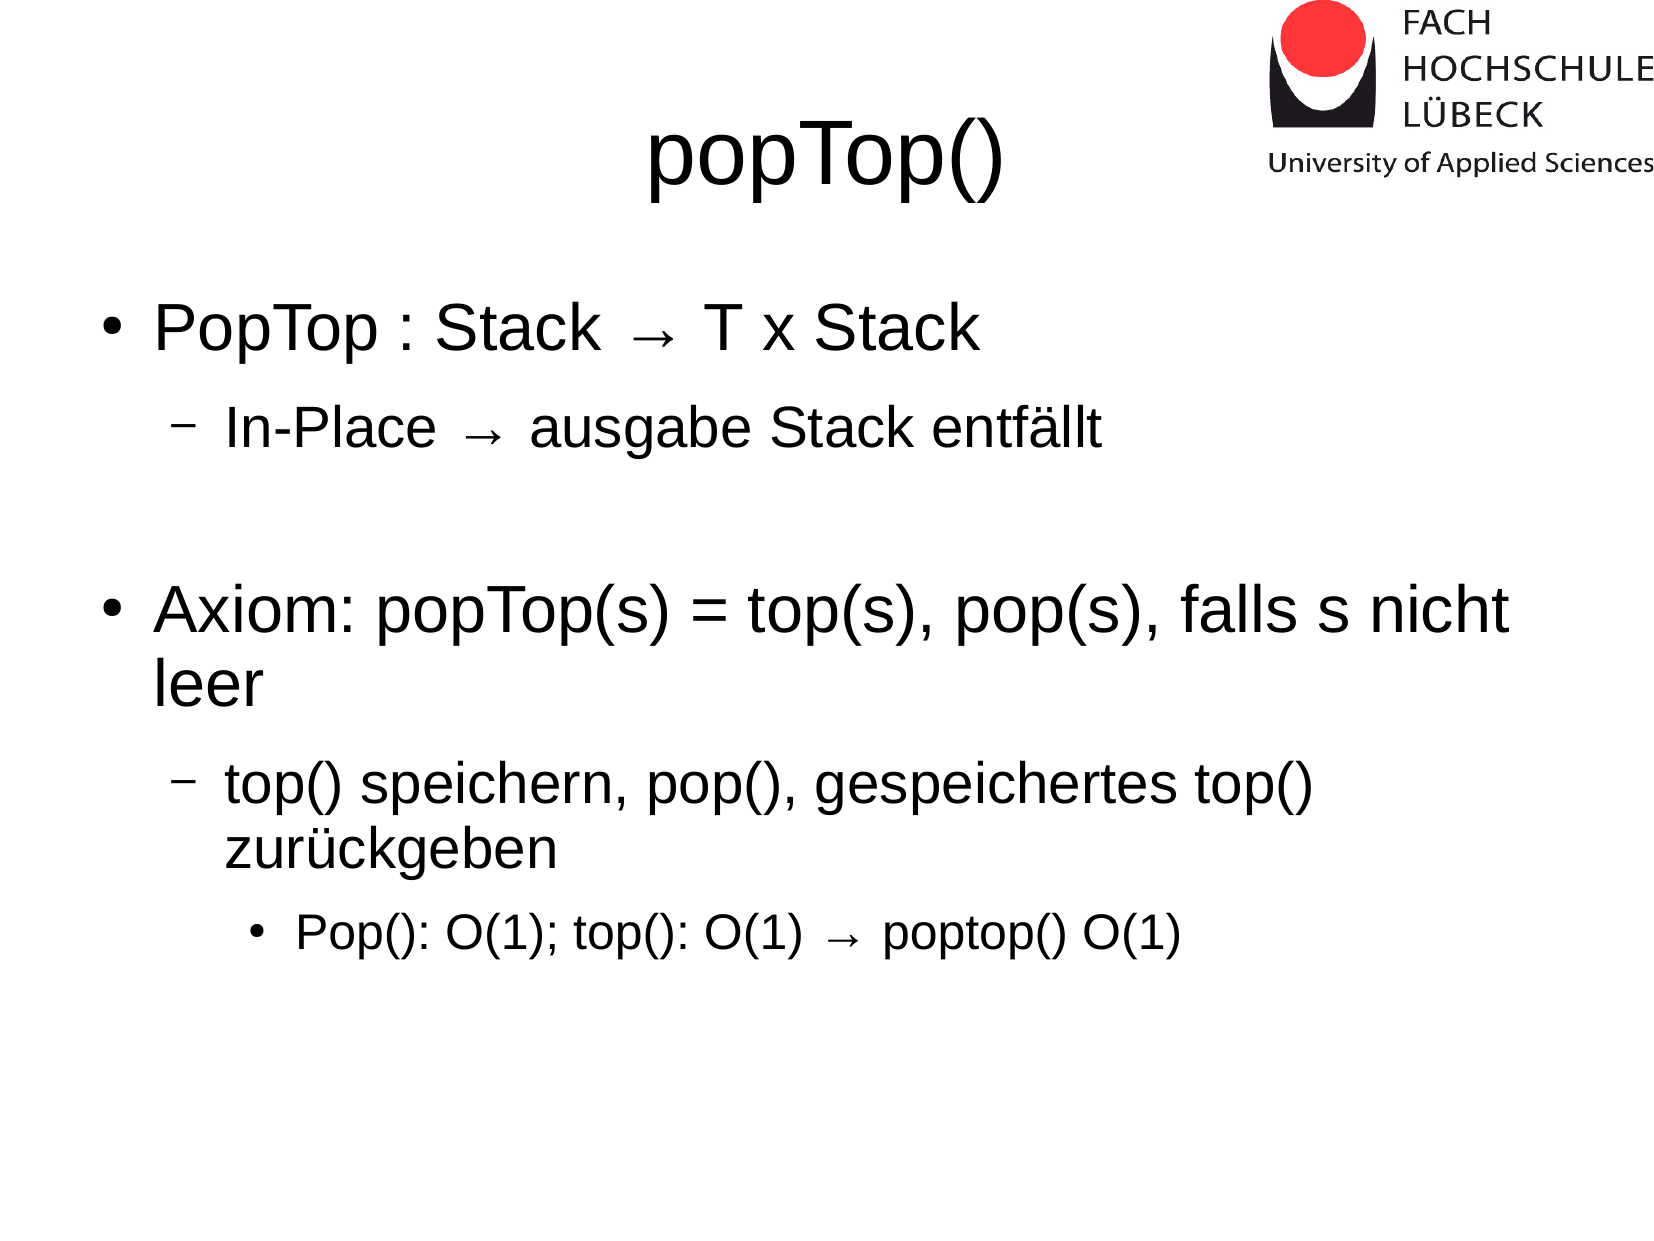

# popTop()
PopTop : Stack → T x Stack
In-Place → ausgabe Stack entfällt
Axiom: popTop(s) = top(s), pop(s), falls s nicht leer
top() speichern, pop(), gespeichertes top() zurückgeben
Pop(): O(1); top(): O(1) → poptop() O(1)